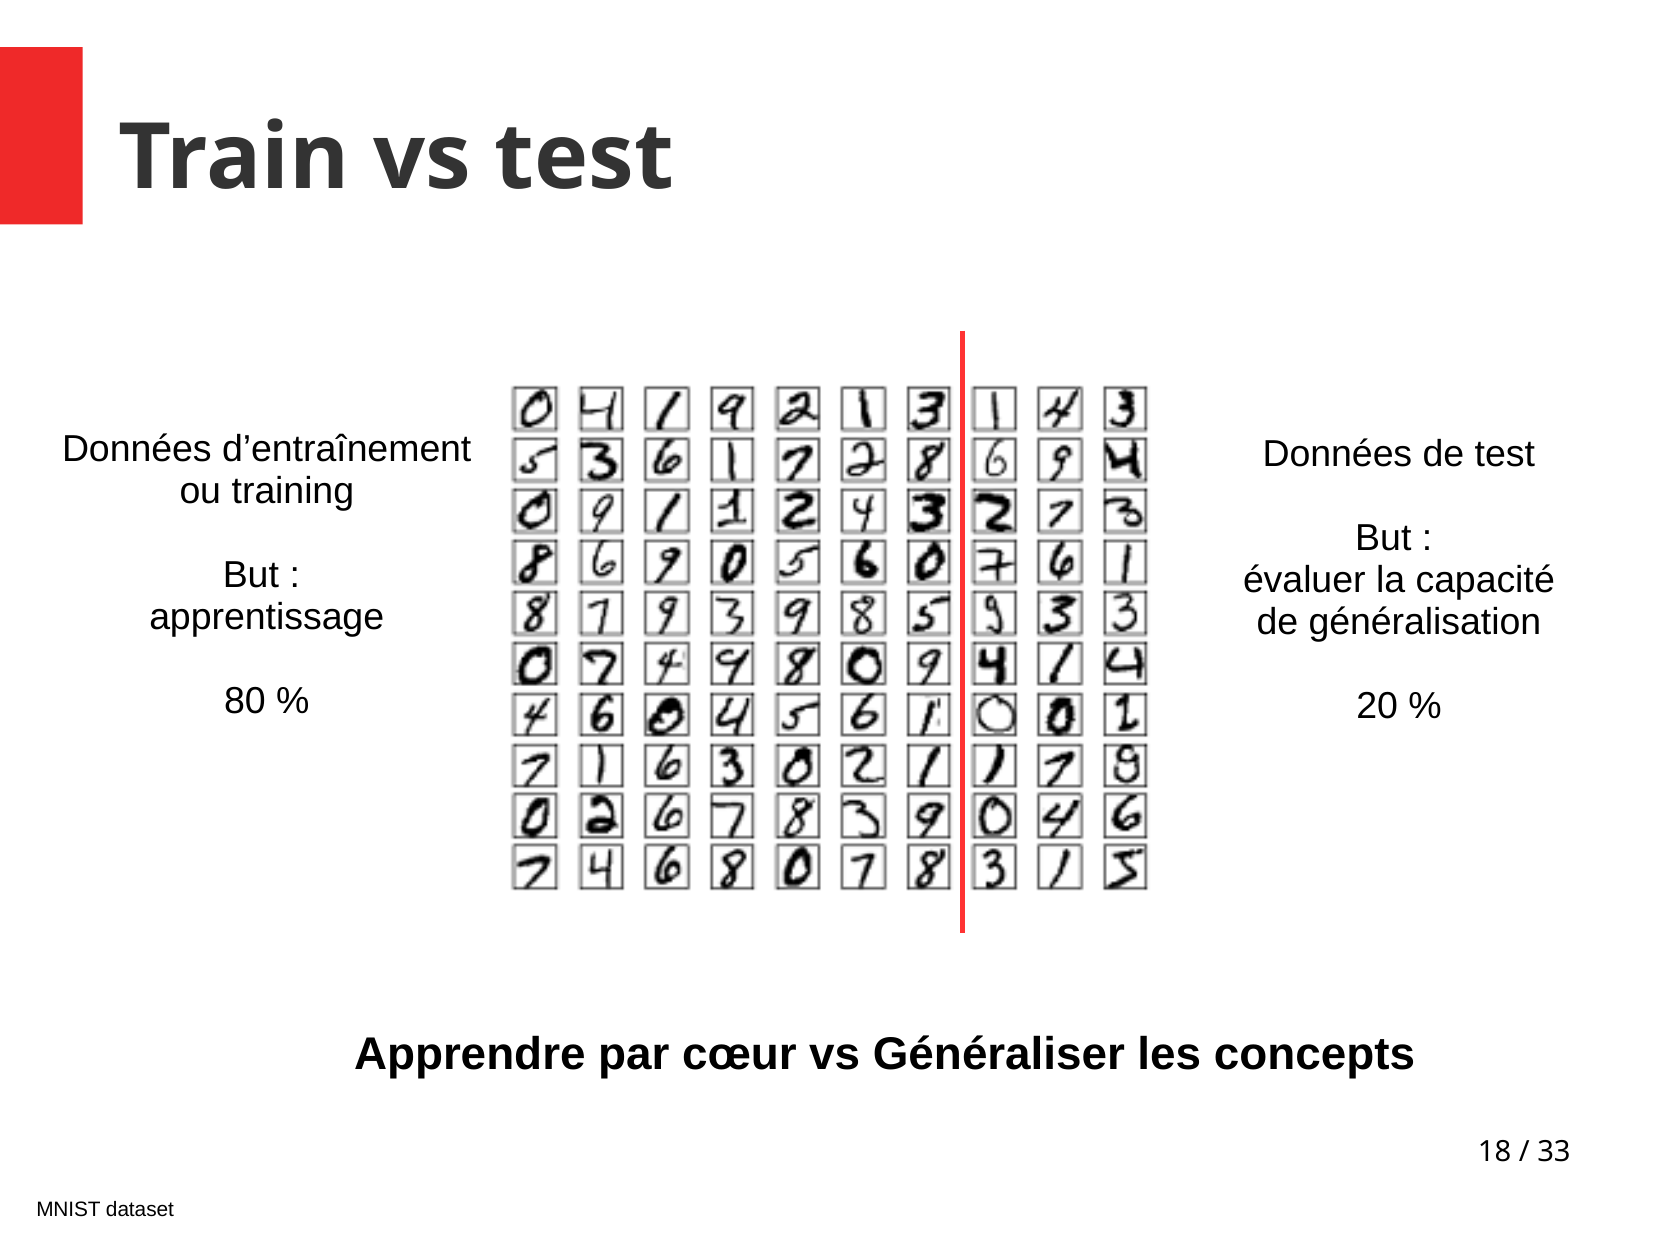

# Train vs test
Données d’entraînement
ou training
But :
apprentissage
80 %
Données de test
But :
évaluer la capacité de généralisation
20 %
Apprendre par cœur vs Généraliser les concepts
18
MNIST dataset